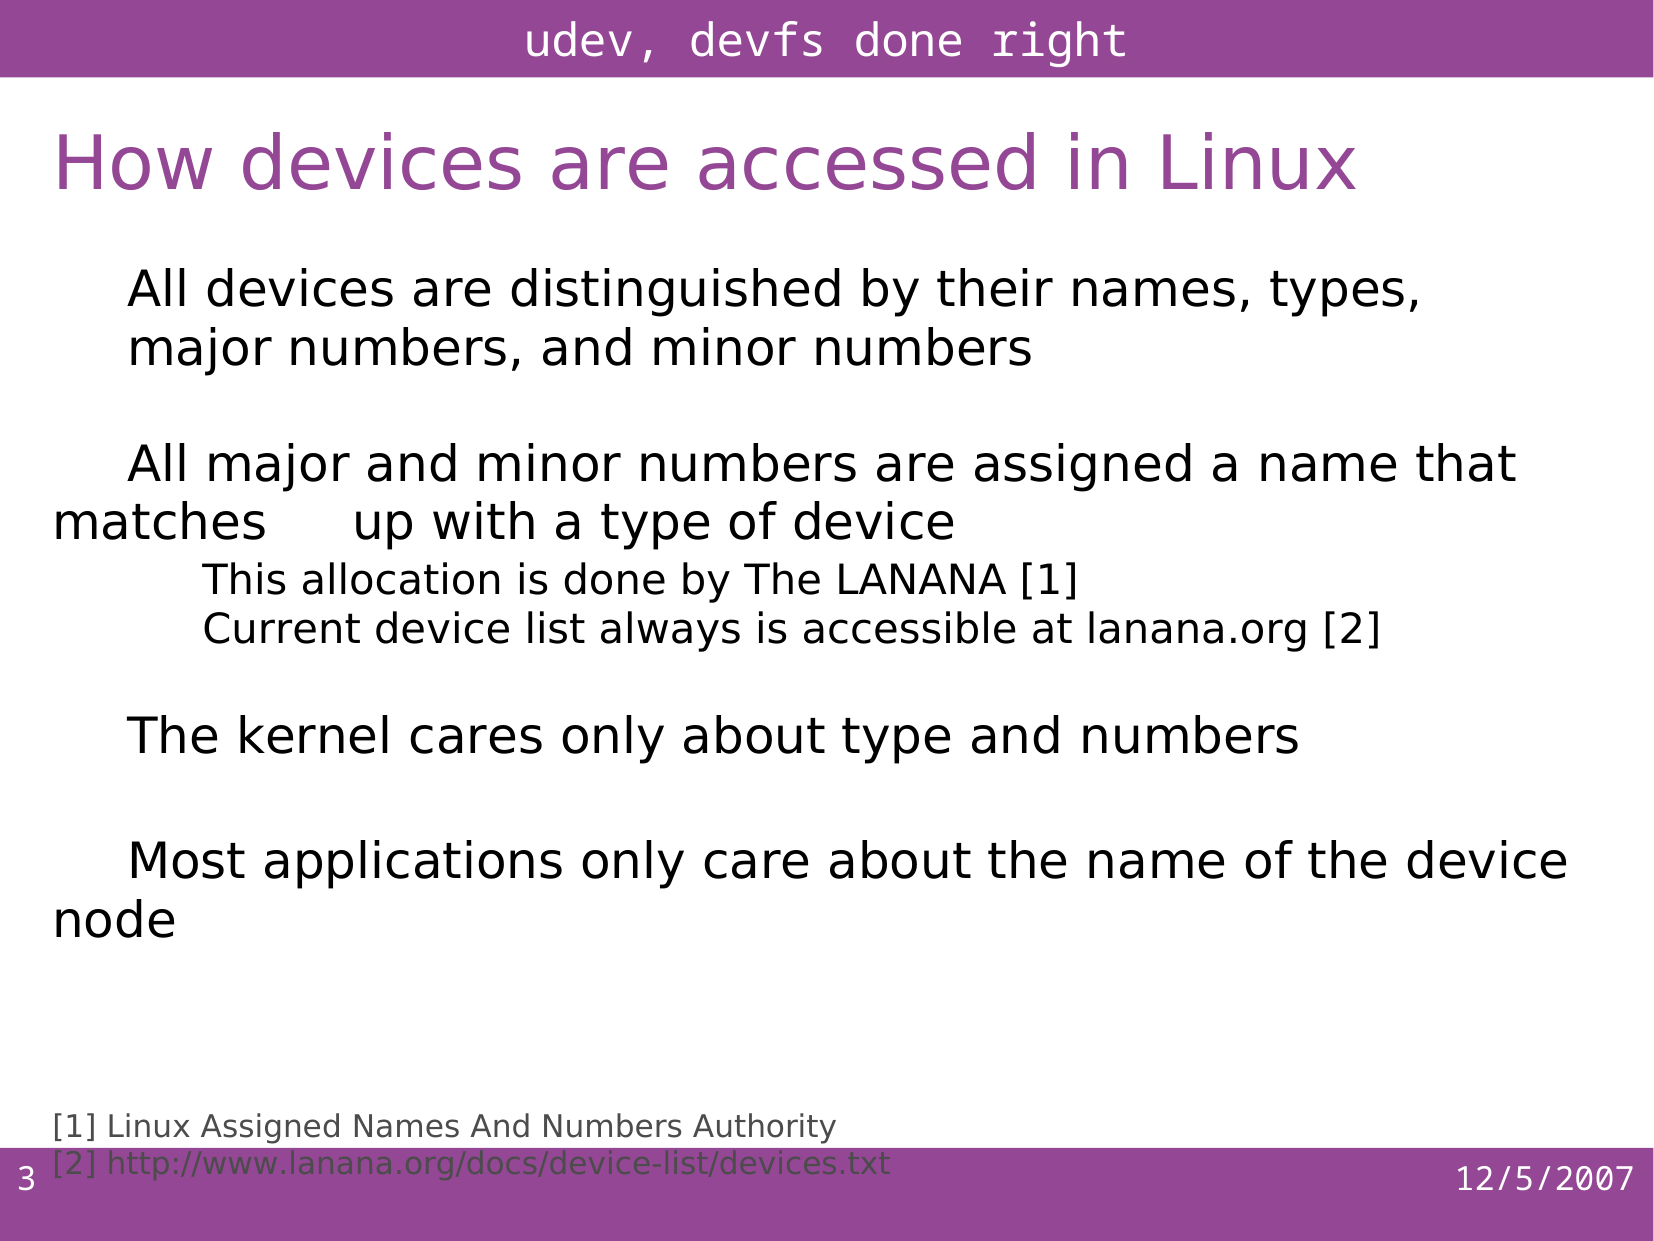

udev, devfs done right
How devices are accessed in Linux
	All devices are distinguished by their names, types,
	major numbers, and minor numbers
	All major and minor numbers are assigned a name that matches 	up with a type of device
		This allocation is done by The LANANA [1]
		Current device list always is accessible at lanana.org [2]
	The kernel cares only about type and numbers
	Most applications only care about the name of the device node
[1] Linux Assigned Names And Numbers Authority
[2] http://www.lanana.org/docs/device-list/devices.txt